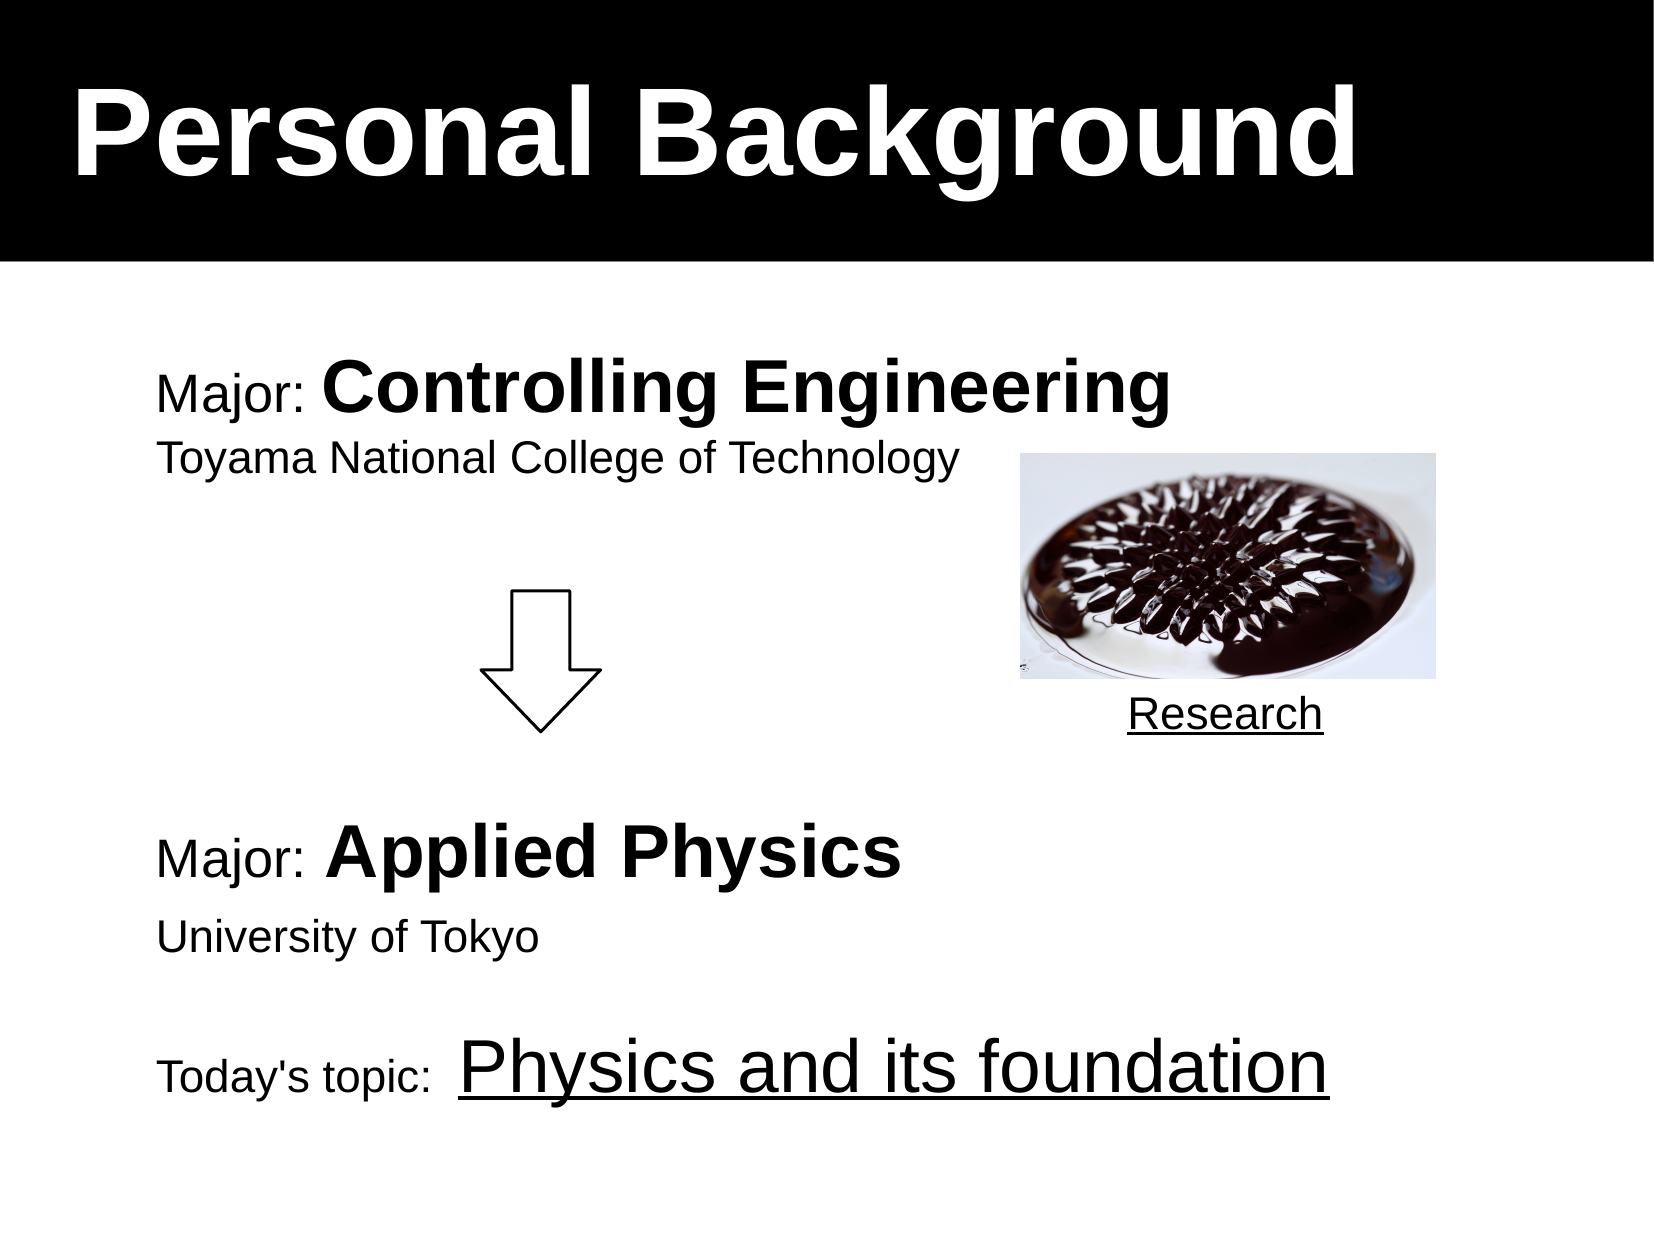

# Personal Background
Major: Controlling Engineering
Toyama National College of Technology
Major: Applied Physics
University of Tokyo
Today's topic: Physics and its foundation
Research